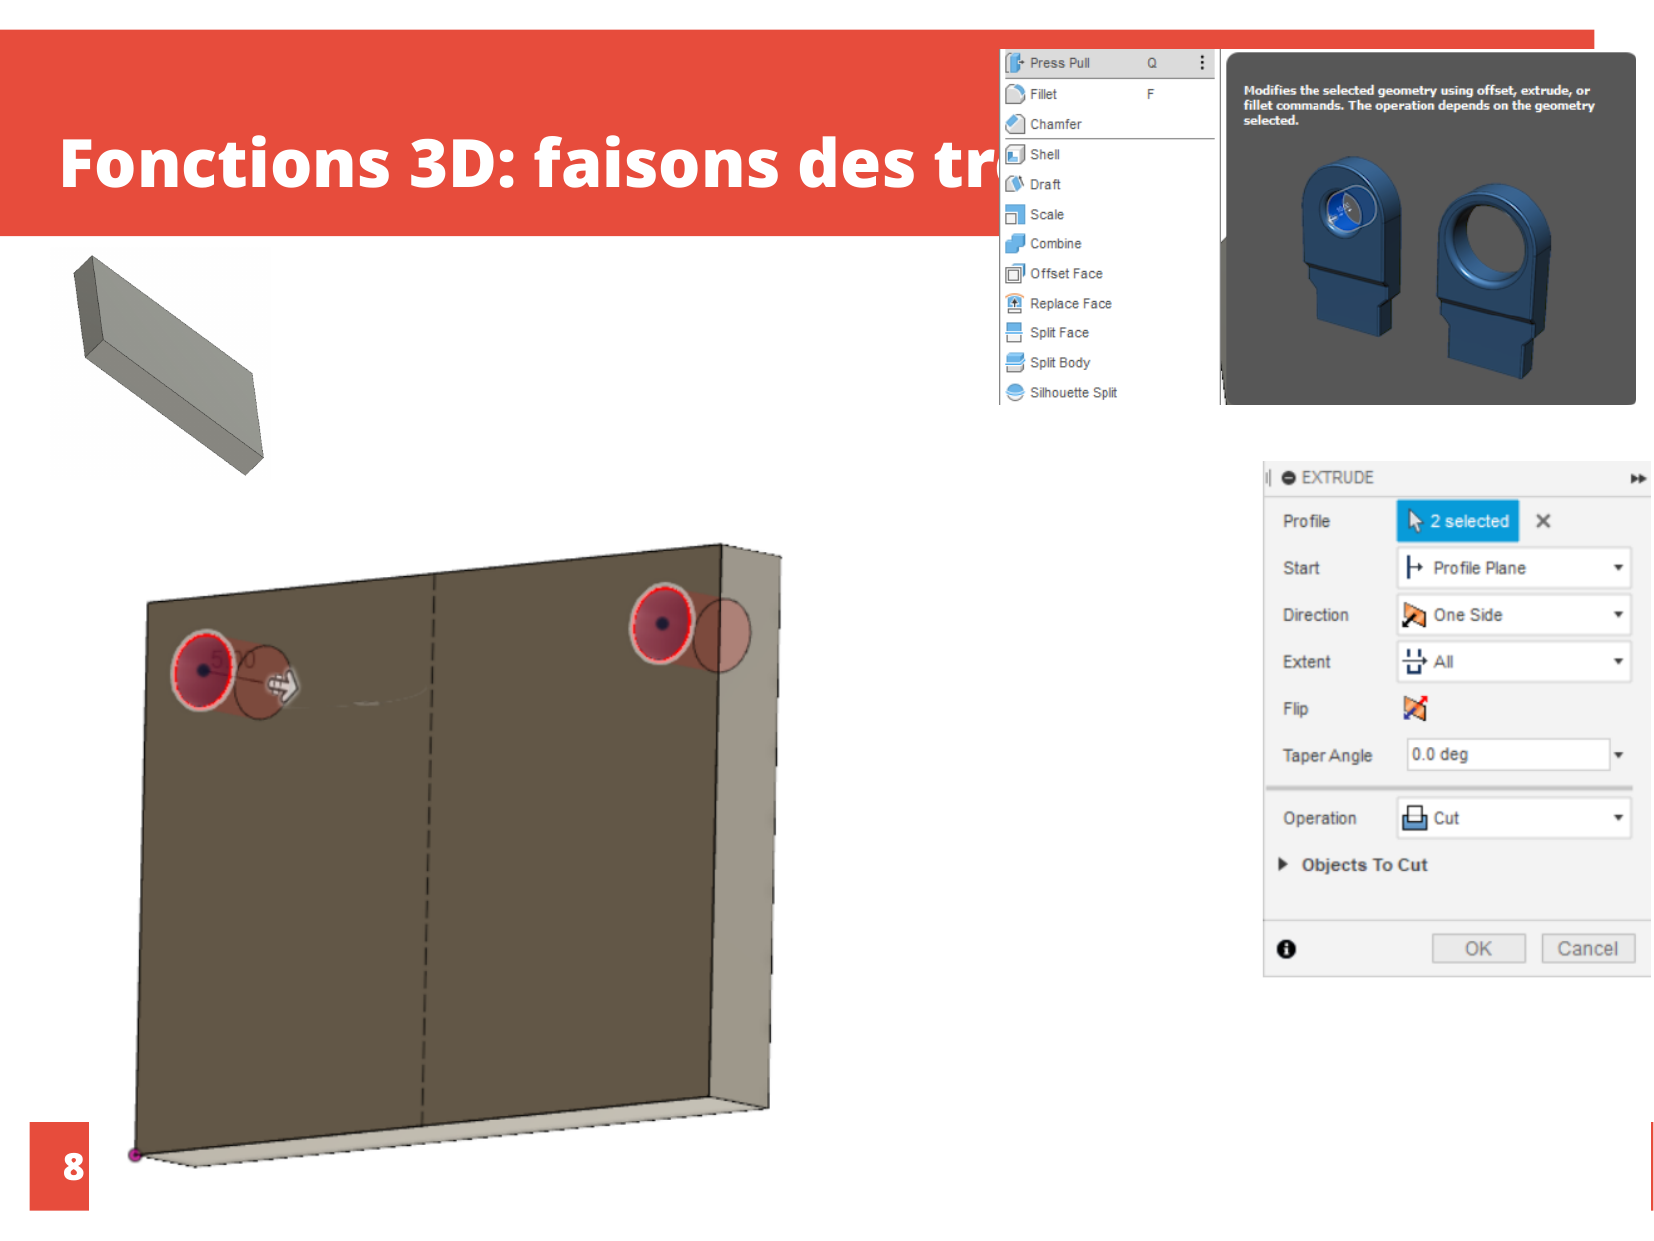

# Fonctions 3D: faisons des trous
8